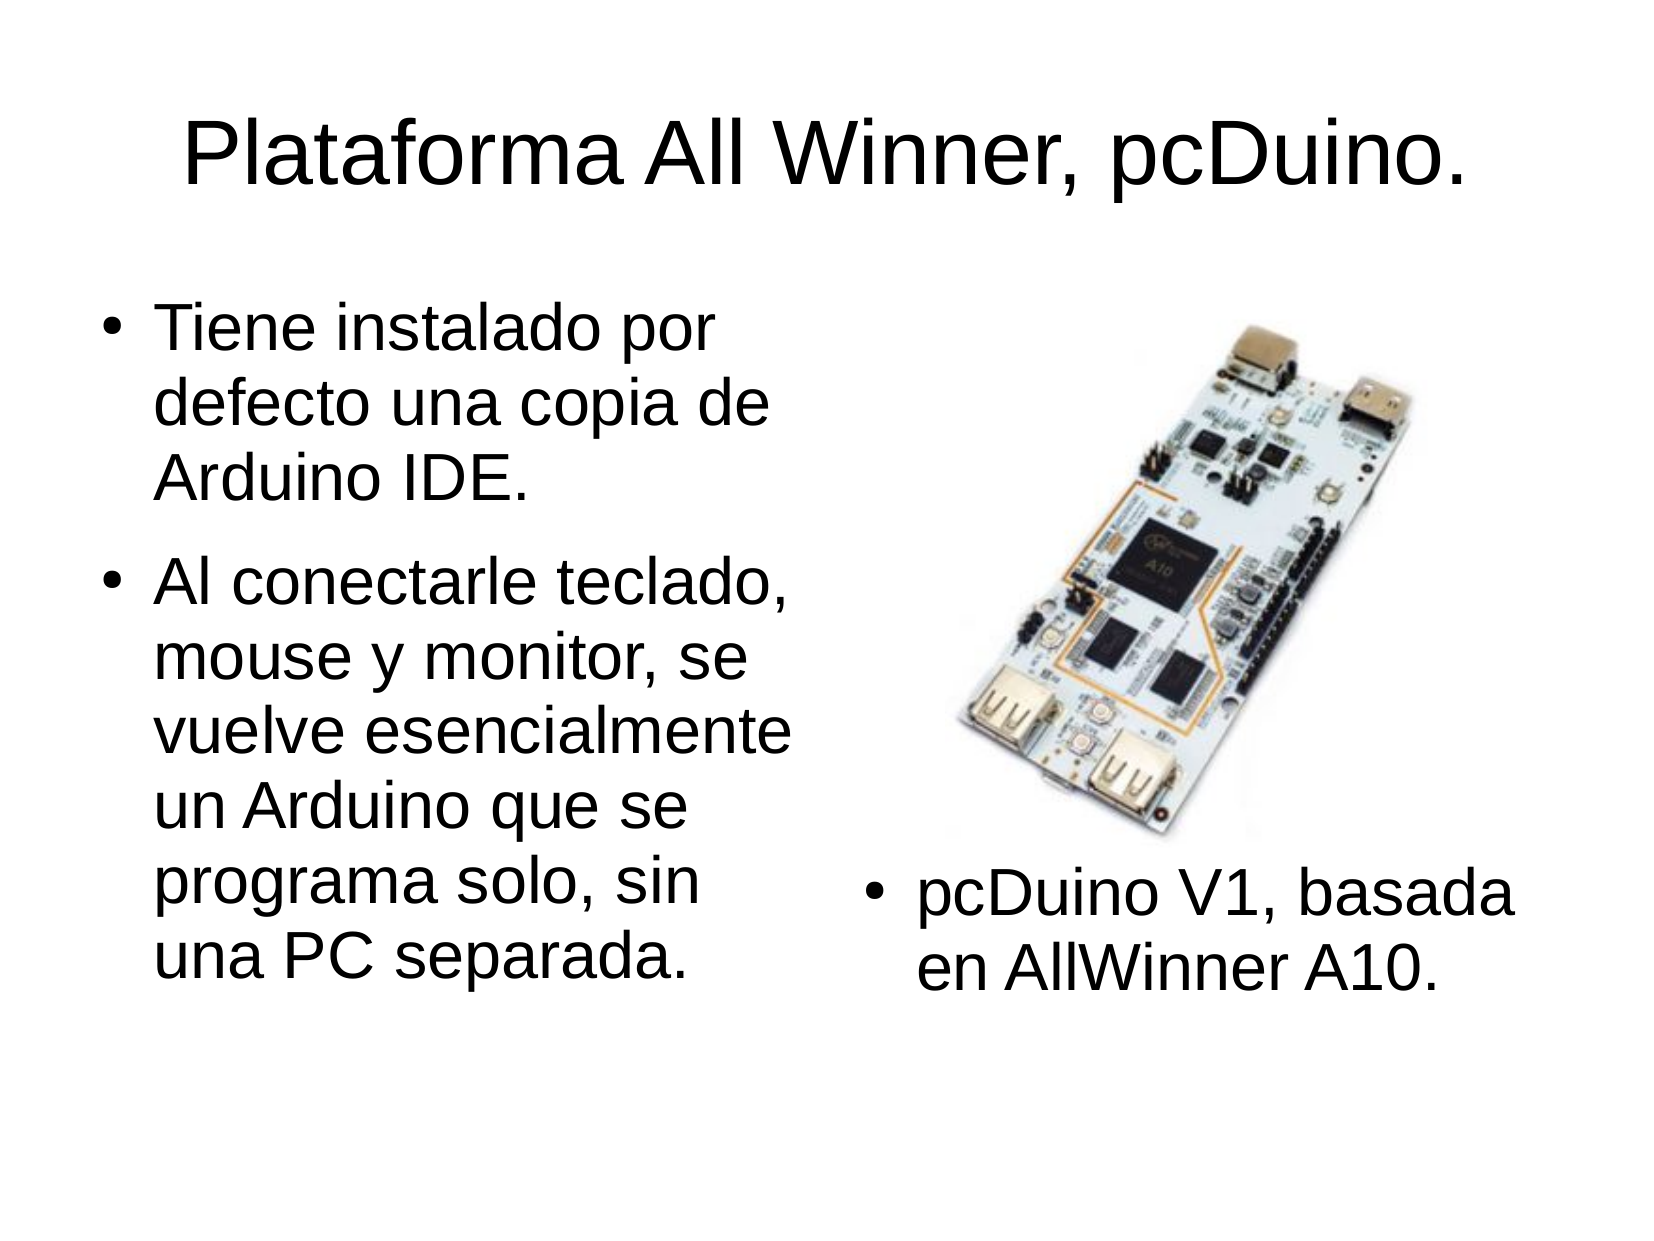

# Plataforma All Winner, pcDuino.
Tiene instalado por defecto una copia de Arduino IDE.
Al conectarle teclado, mouse y monitor, se vuelve esencialmente un Arduino que se programa solo, sin una PC separada.
pcDuino V1, basada en AllWinner A10.